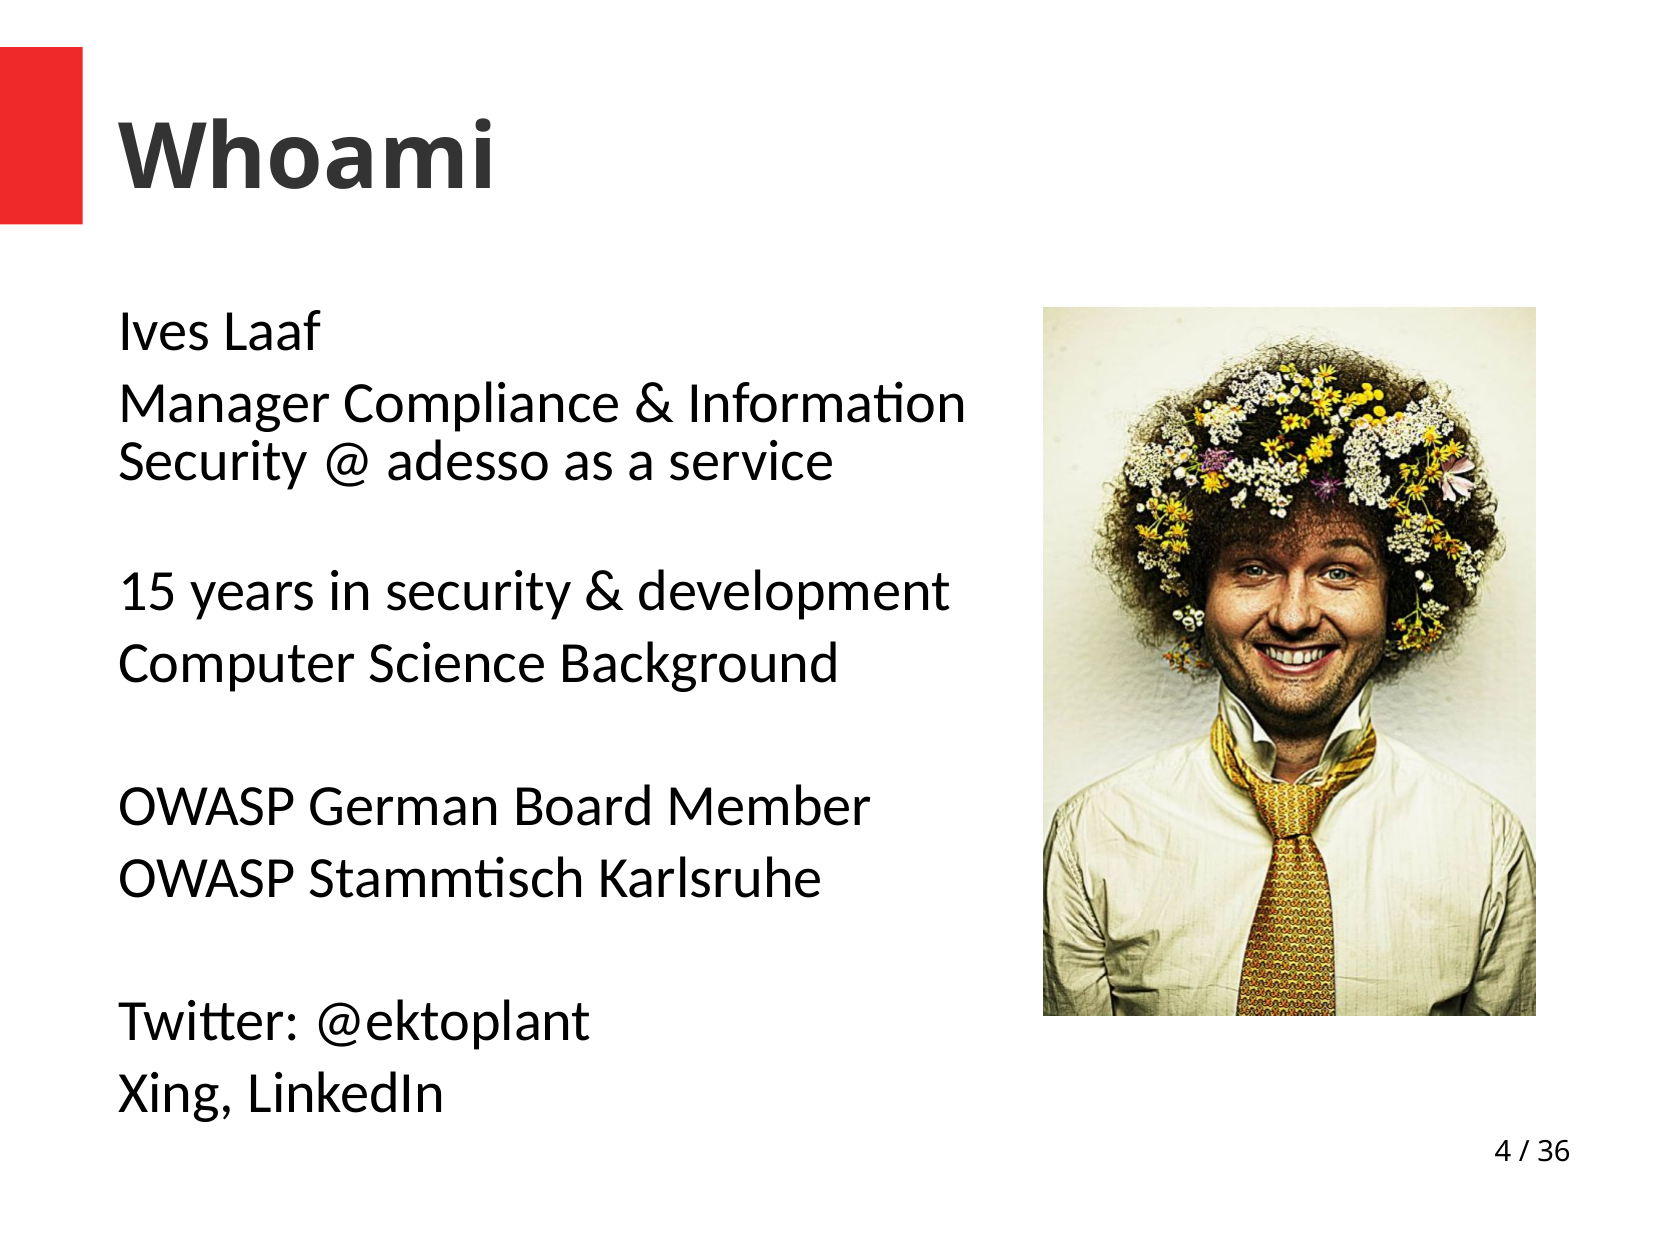

# Whoami
Ives Laaf
Manager Compliance & Information Security @ adesso as a service
15 years in security & development
Computer Science Background
OWASP German Board Member
OWASP Stammtisch Karlsruhe
Twitter: @ektoplant
Xing, LinkedIn
4